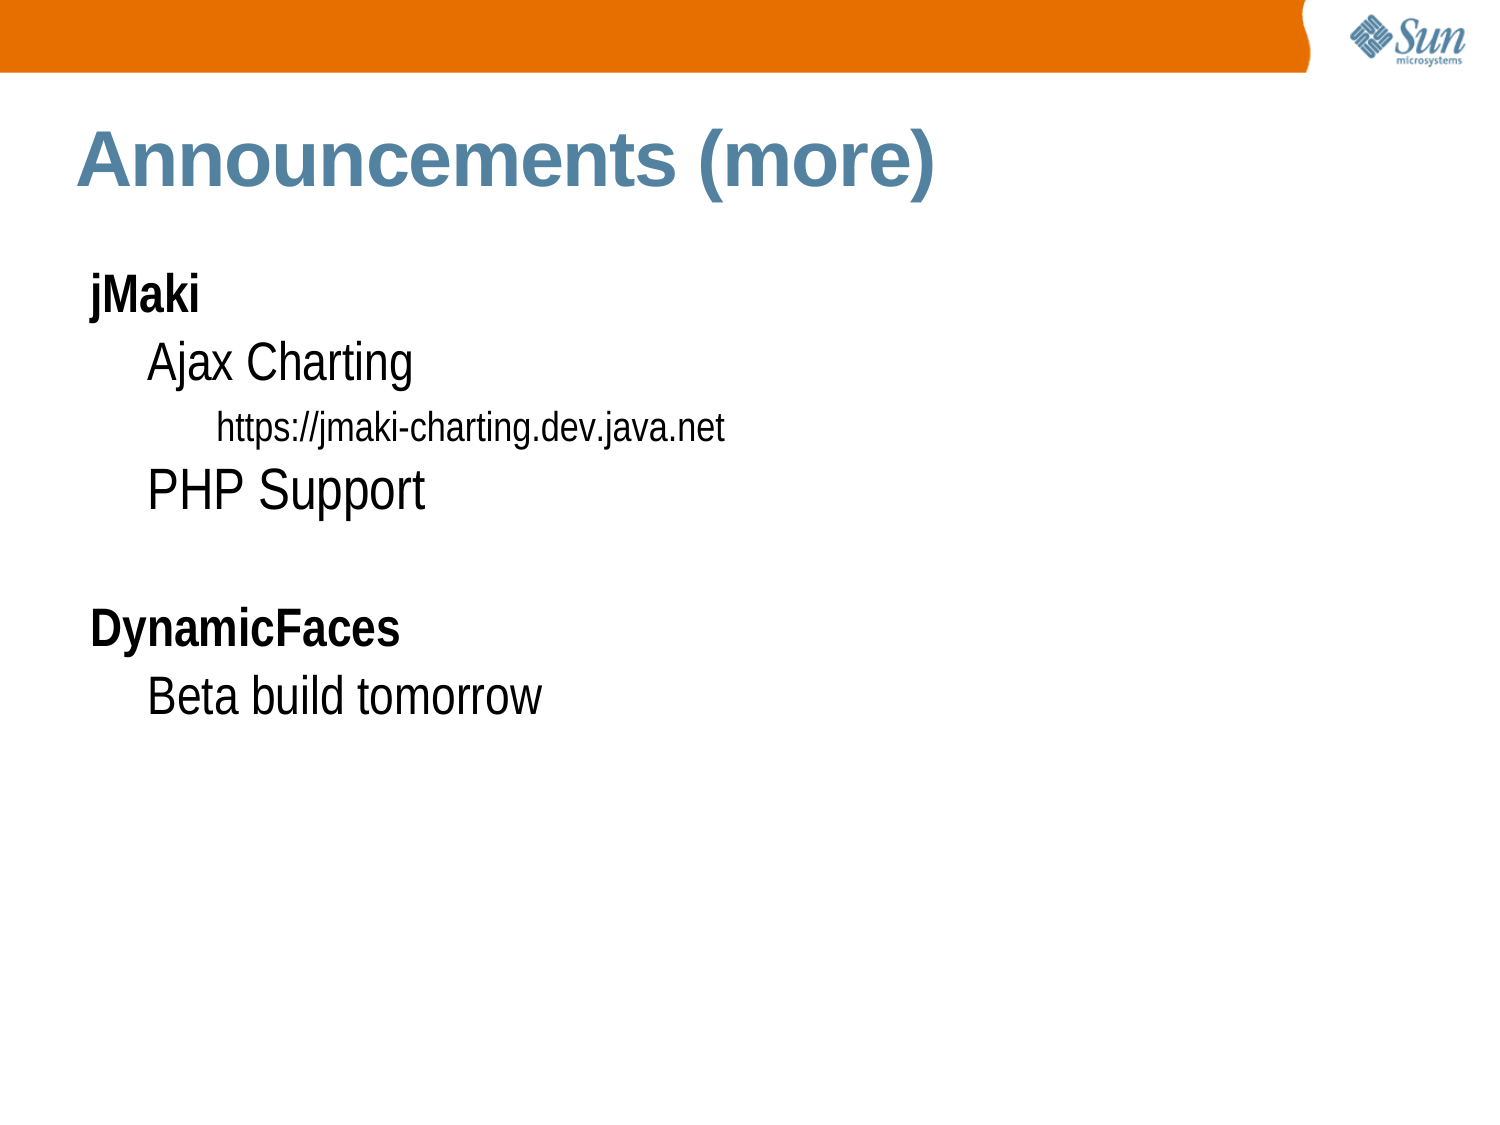

Announcements (more)
# jMaki
Ajax Charting
https://jmaki-charting.dev.java.net
PHP Support
DynamicFaces
Beta build tomorrow